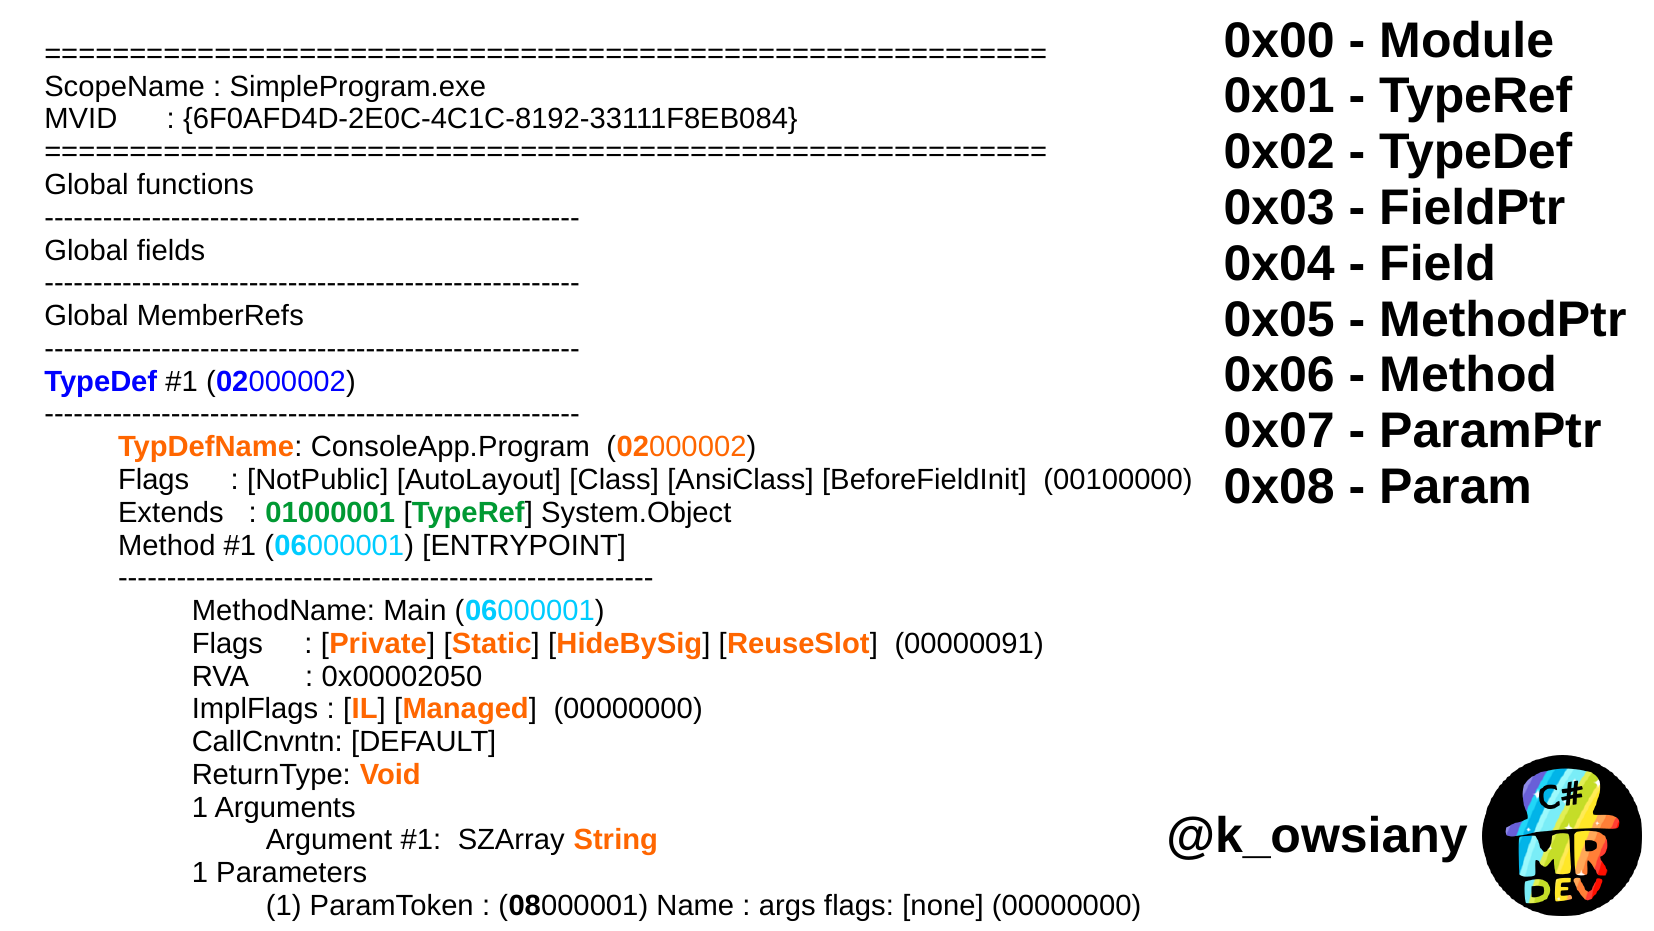

0x00 - Module
0x01 - TypeRef
0x02 - TypeDef
0x03 - FieldPtr
0x04 - Field
0x05 - MethodPtr
0x06 - Method
0x07 - ParamPtr
0x08 - Param
===========================================================
ScopeName : SimpleProgram.exe
MVID : {6F0AFD4D-2E0C-4C1C-8192-33111F8EB084}
===========================================================
Global functions
-------------------------------------------------------
Global fields
-------------------------------------------------------
Global MemberRefs
-------------------------------------------------------
TypeDef #1 (02000002)
-------------------------------------------------------
	TypDefName: ConsoleApp.Program (02000002)
	Flags : [NotPublic] [AutoLayout] [Class] [AnsiClass] [BeforeFieldInit] (00100000)
	Extends : 01000001 [TypeRef] System.Object
	Method #1 (06000001) [ENTRYPOINT]
	-------------------------------------------------------
		MethodName: Main (06000001)
		Flags : [Private] [Static] [HideBySig] [ReuseSlot] (00000091)
		RVA : 0x00002050
		ImplFlags : [IL] [Managed] (00000000)
		CallCnvntn: [DEFAULT]
		ReturnType: Void
		1 Arguments
			Argument #1: SZArray String
		1 Parameters
			(1) ParamToken : (08000001) Name : args flags: [none] (00000000)